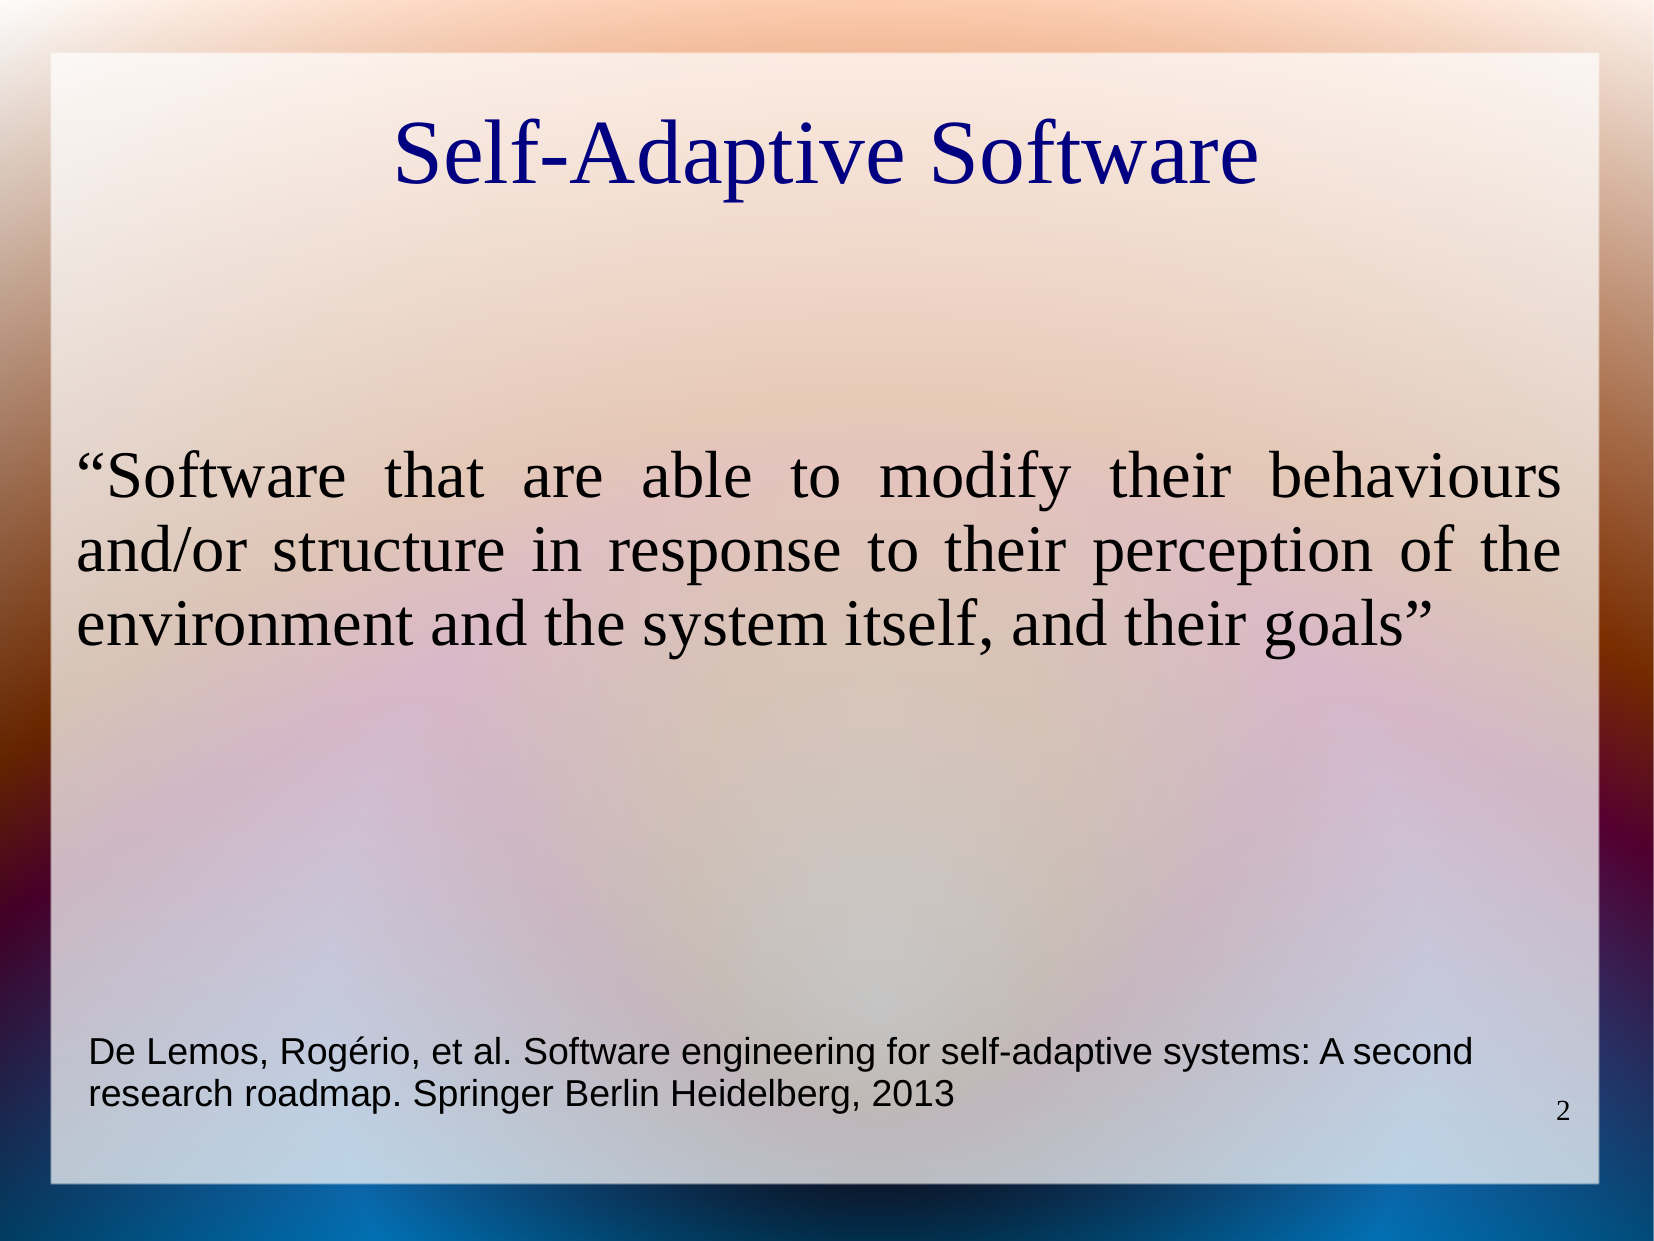

# Self-Adaptive Software
“Software that are able to modify their behaviours and/or structure in response to their perception of the environment and the system itself, and their goals”
De Lemos, Rogério, et al. Software engineering for self-adaptive systems: A second research roadmap. Springer Berlin Heidelberg, 2013
2